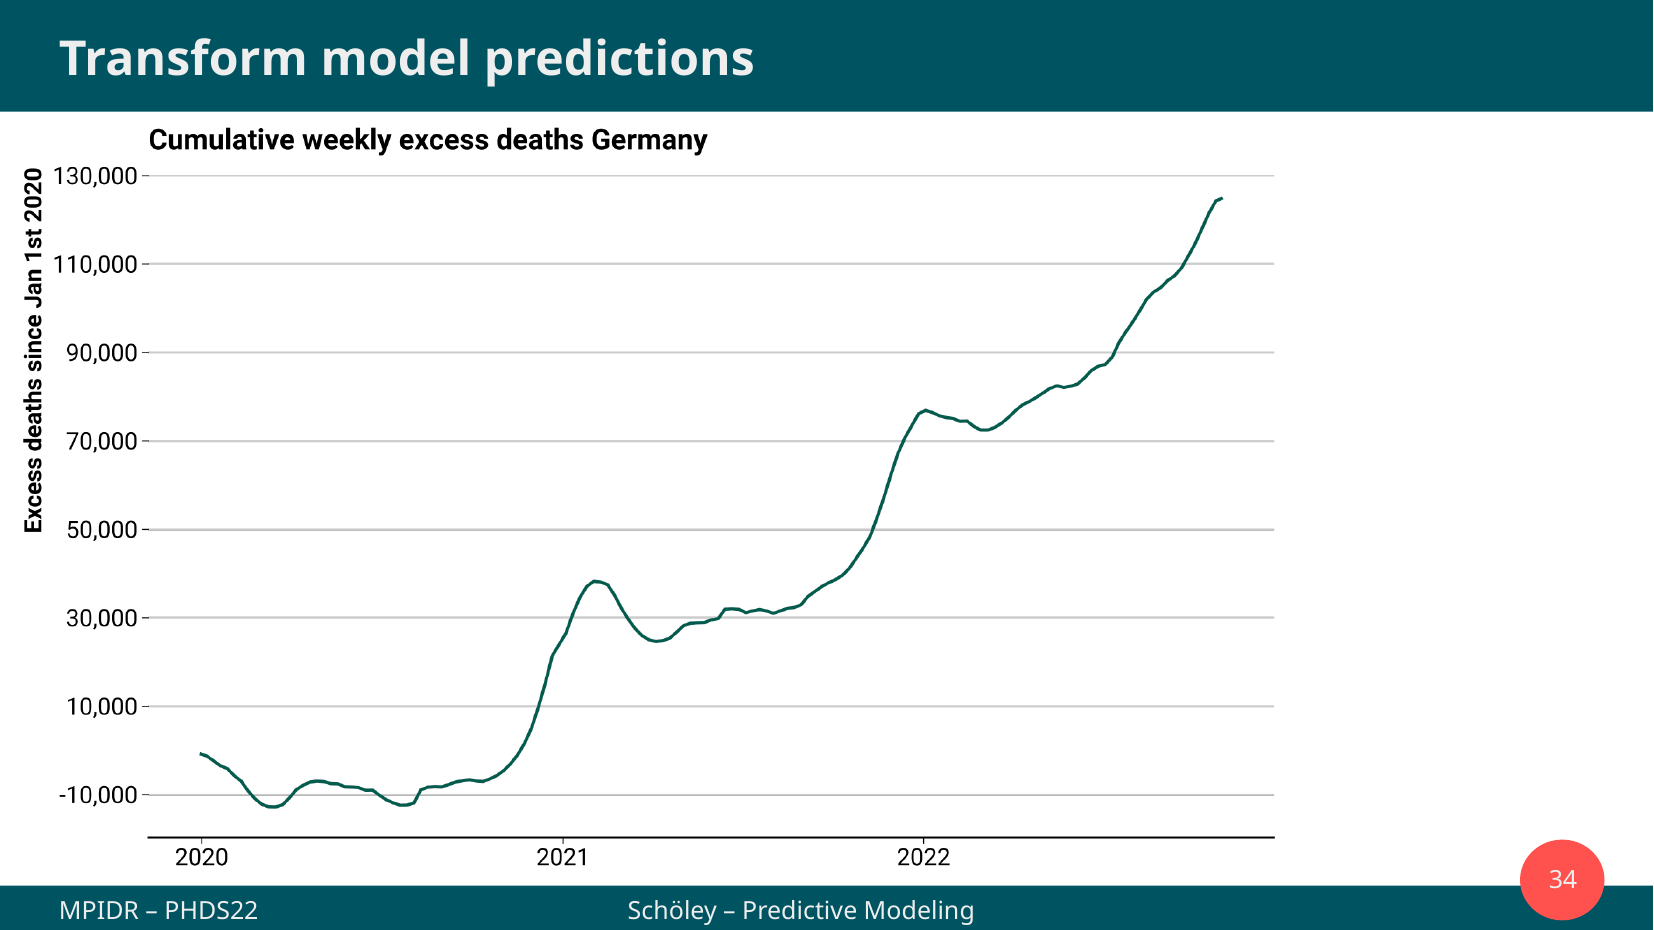

# Transform model predictions
34
MPIDR – PHDS22
Schöley – Predictive Modeling